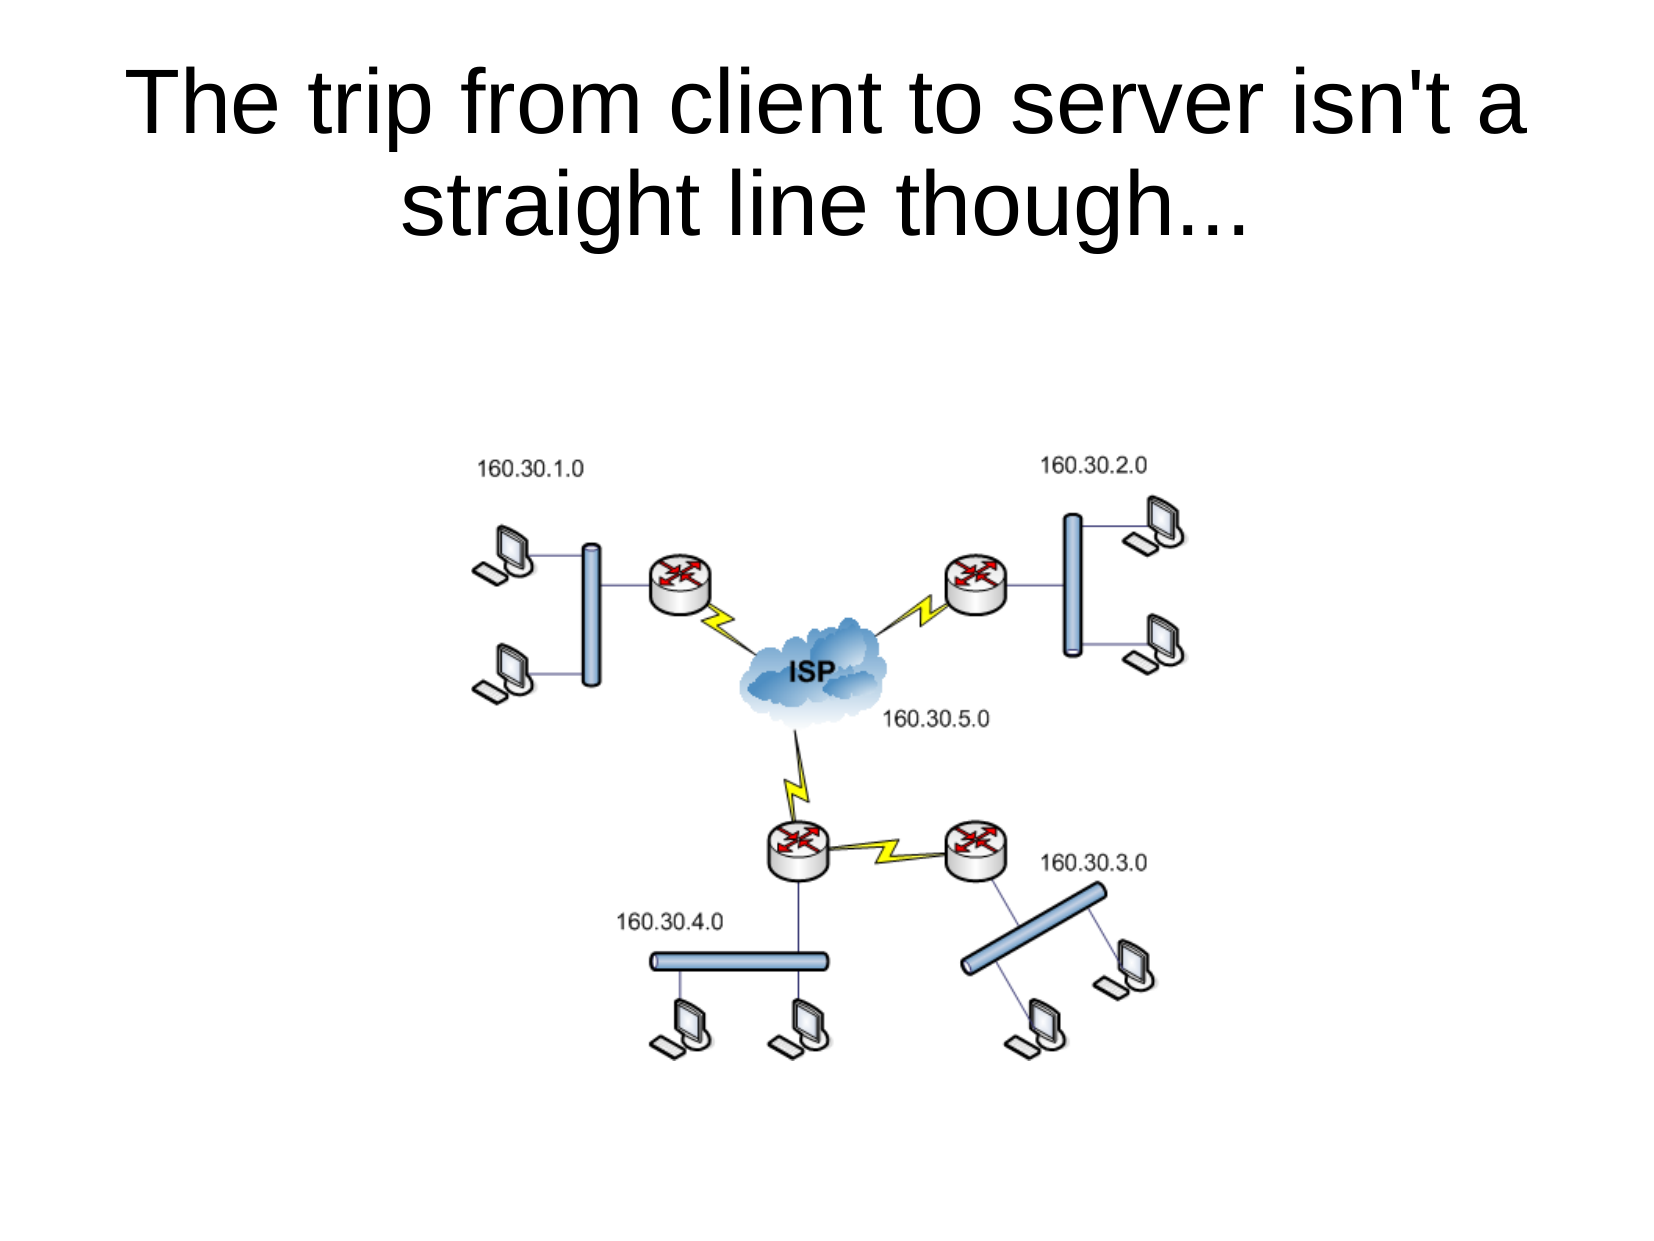

# The trip from client to server isn't a straight line though...